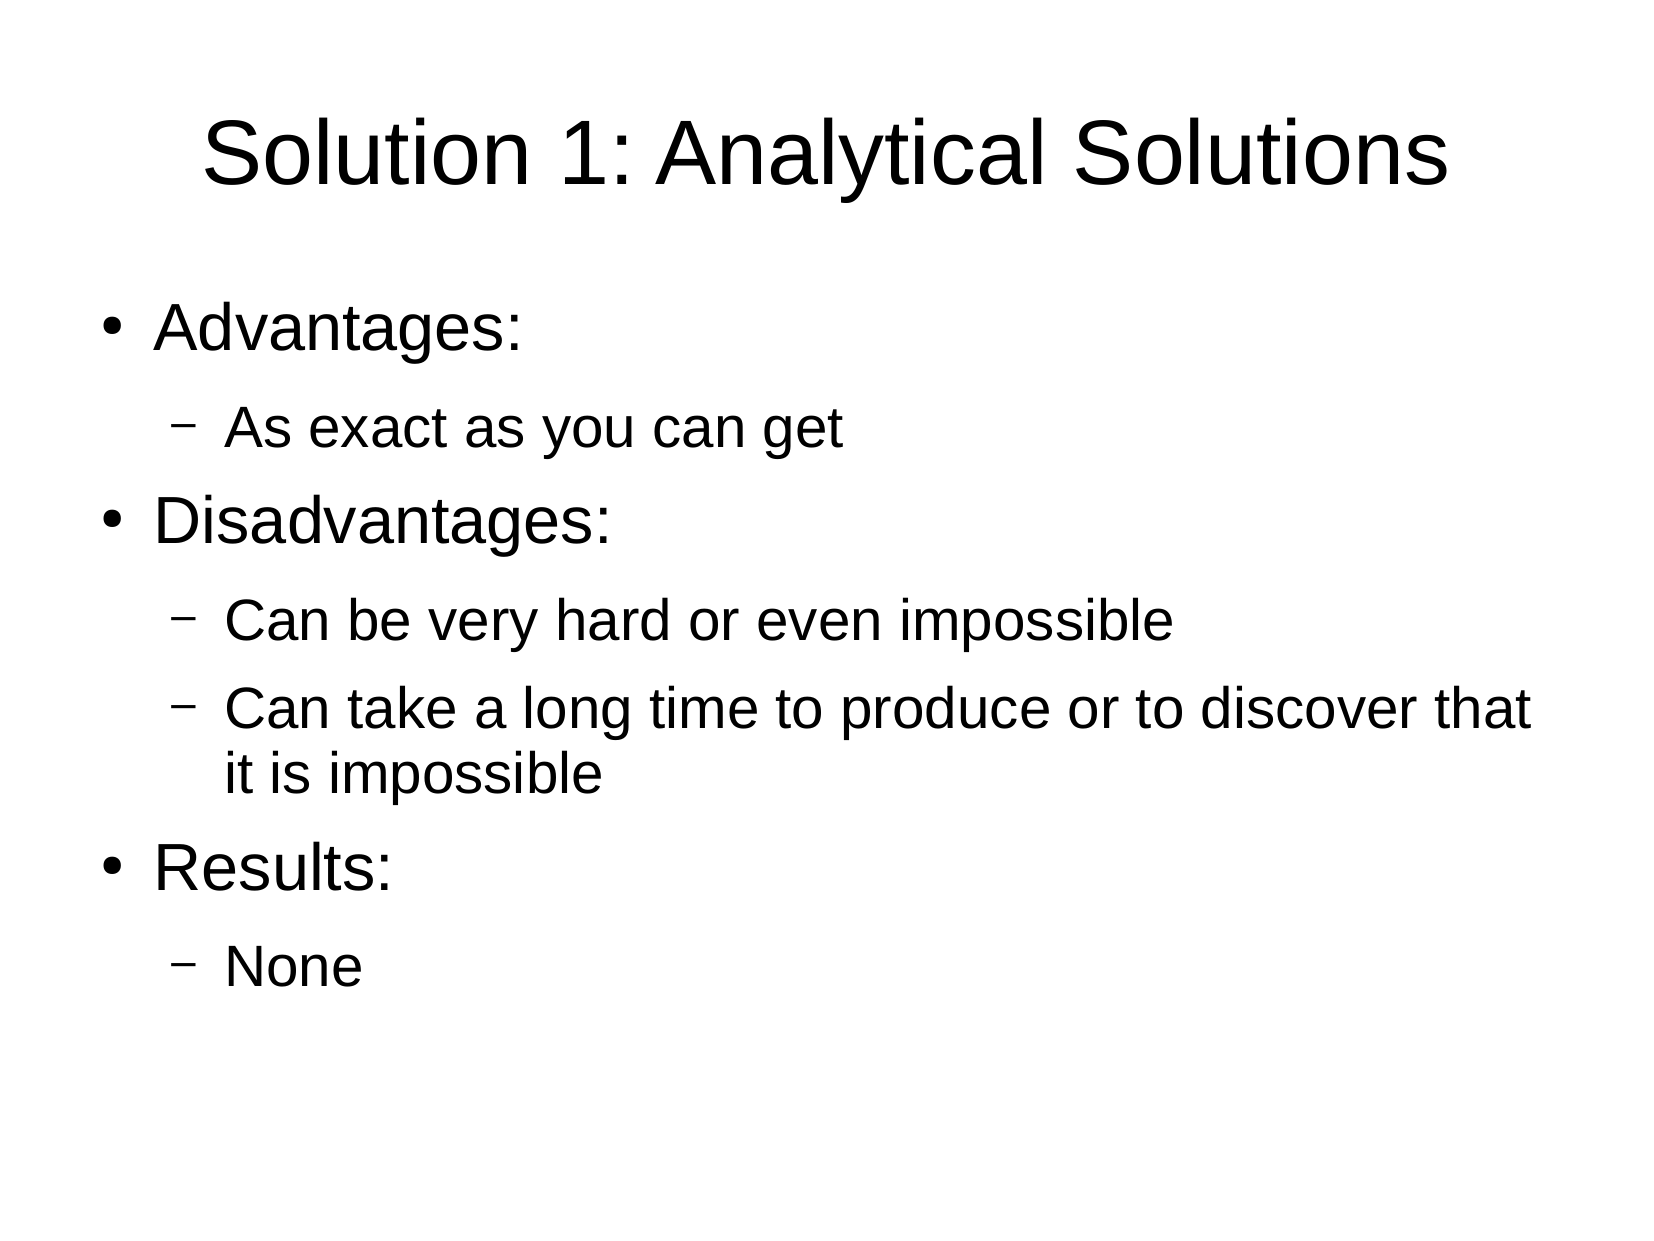

# Solution 1: Analytical Solutions
Advantages:
As exact as you can get
Disadvantages:
Can be very hard or even impossible
Can take a long time to produce or to discover that it is impossible
Results:
None